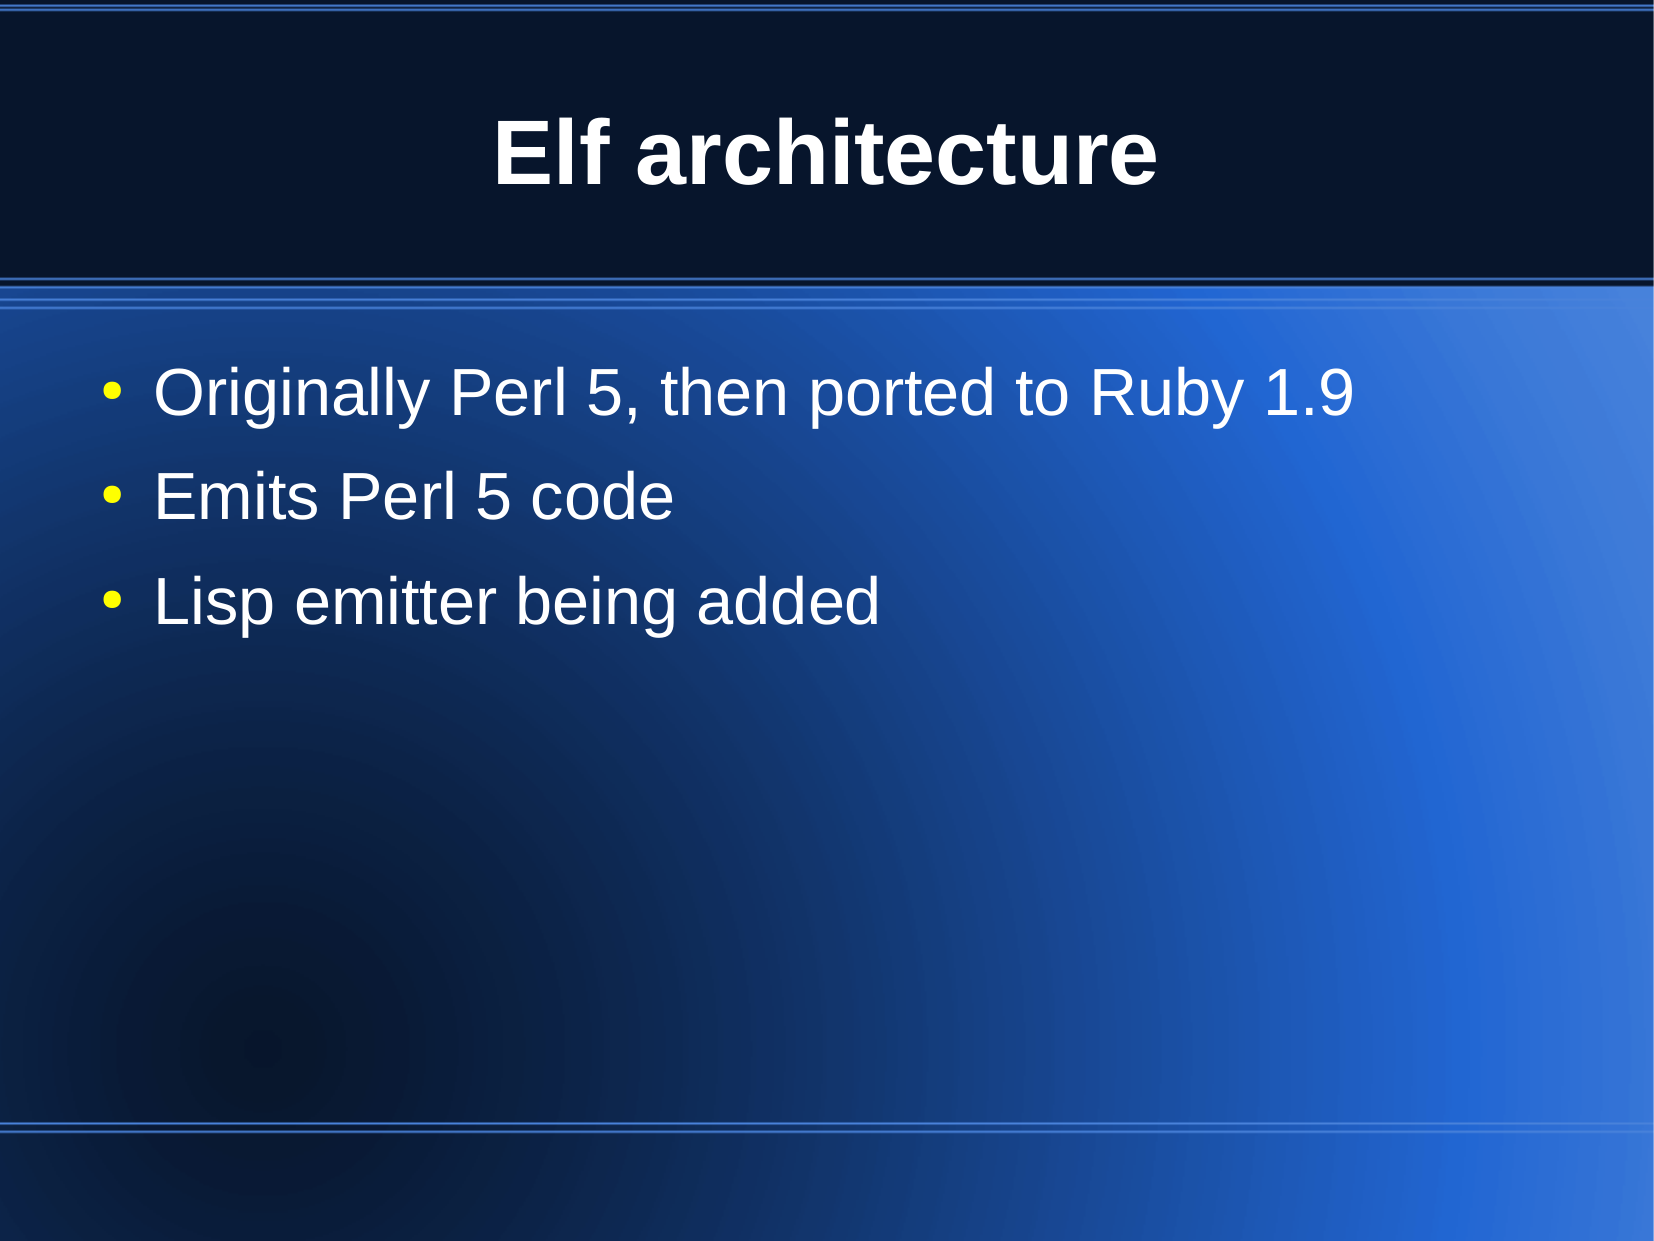

# Elf architecture
Originally Perl 5, then ported to Ruby 1.9
Emits Perl 5 code
Lisp emitter being added